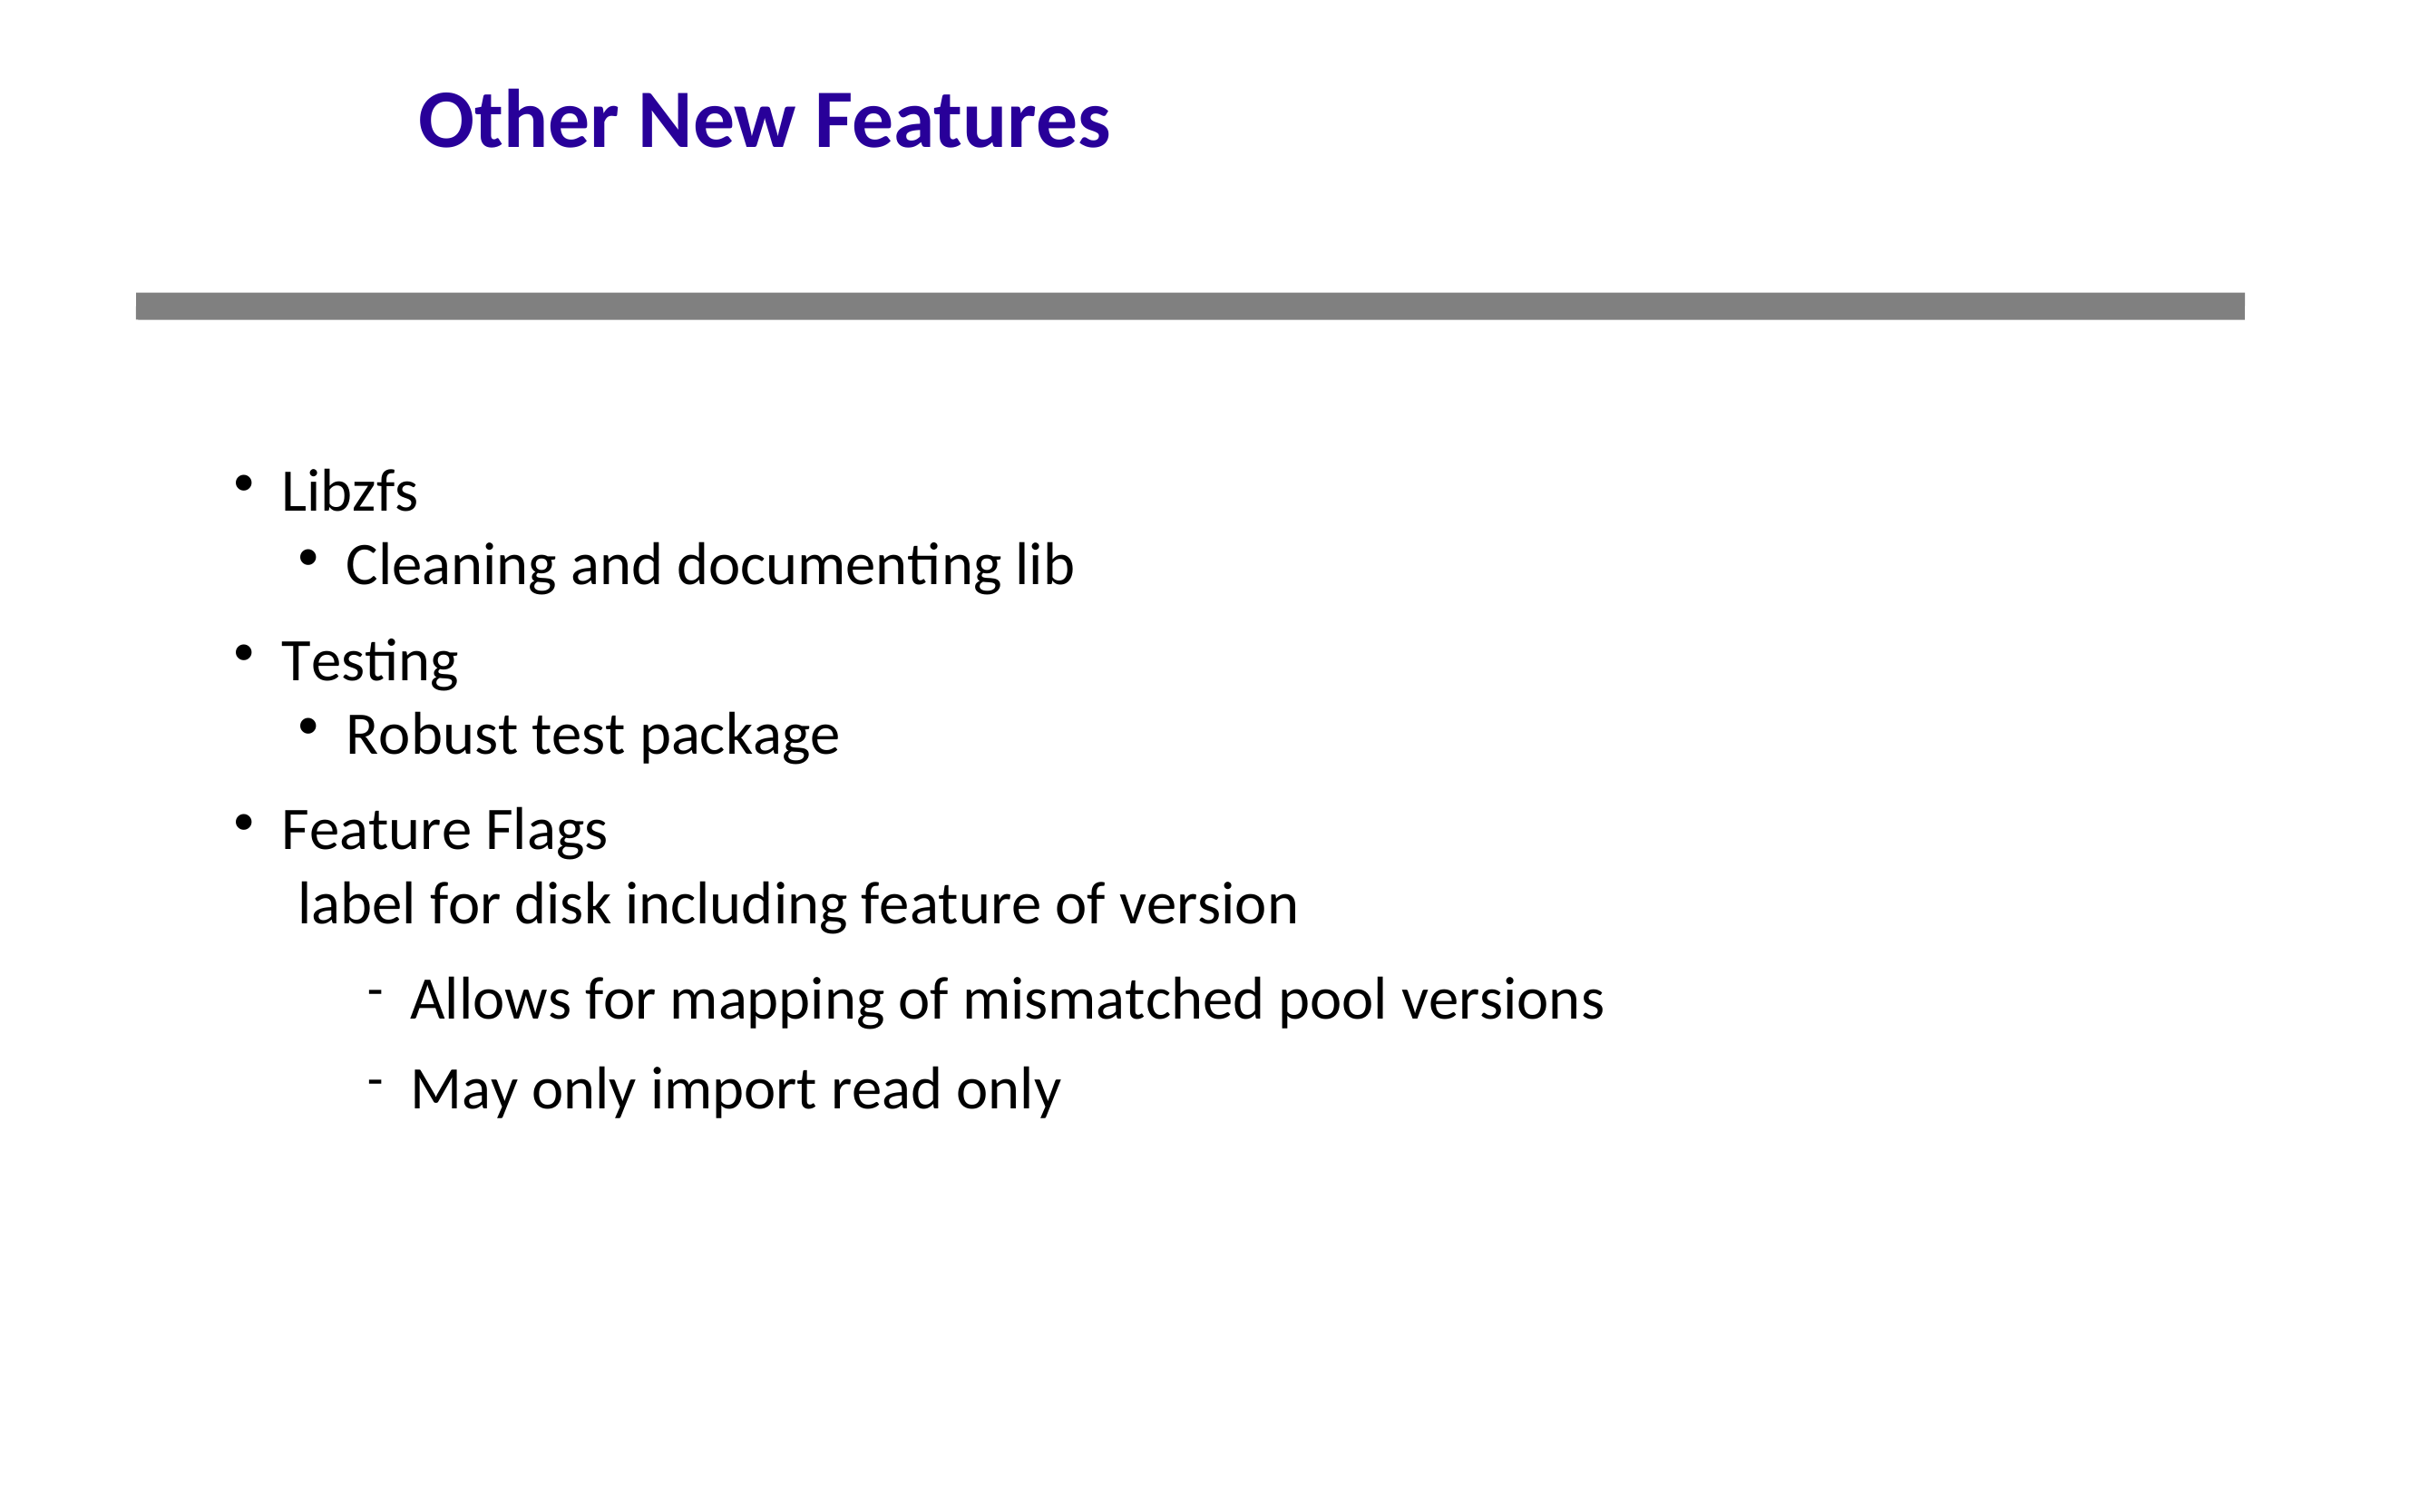

# Other New Features
Libzfs
Cleaning and documenting lib
Testing
Robust test package
Feature Flags
label for disk including feature of version
Allows for mapping of mismatched pool versions
May only import read only